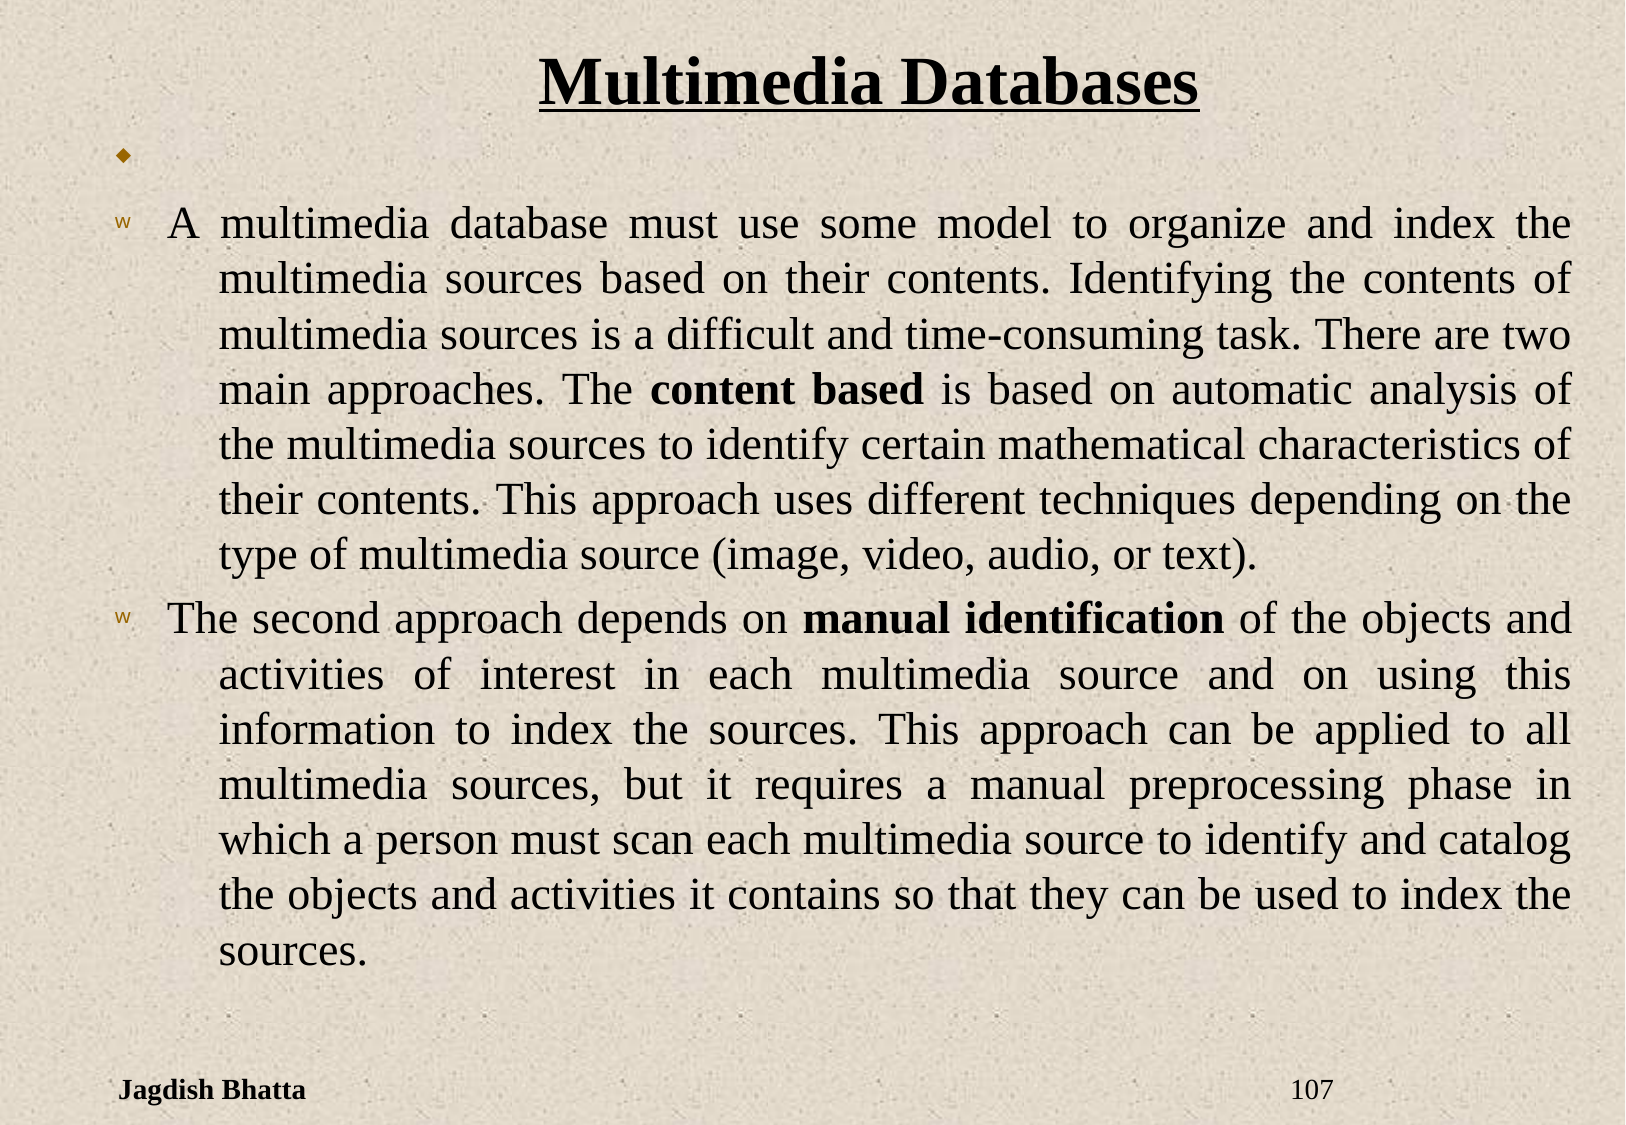

# Multimedia Databases
A multimedia database must use some model to organize and index the multimedia sources based on their contents. Identifying the contents of multimedia sources is a difficult and time-consuming task. There are two main approaches. The content based is based on automatic analysis of the multimedia sources to identify certain mathematical characteristics of their contents. This approach uses different techniques depending on the type of multimedia source (image, video, audio, or text).
The second approach depends on manual identification of the objects and activities of interest in each multimedia source and on using this information to index the sources. This approach can be applied to all multimedia sources, but it requires a manual preprocessing phase in which a person must scan each multimedia source to identify and catalog the objects and activities it contains so that they can be used to index the sources.
Jagdish Bhatta
106